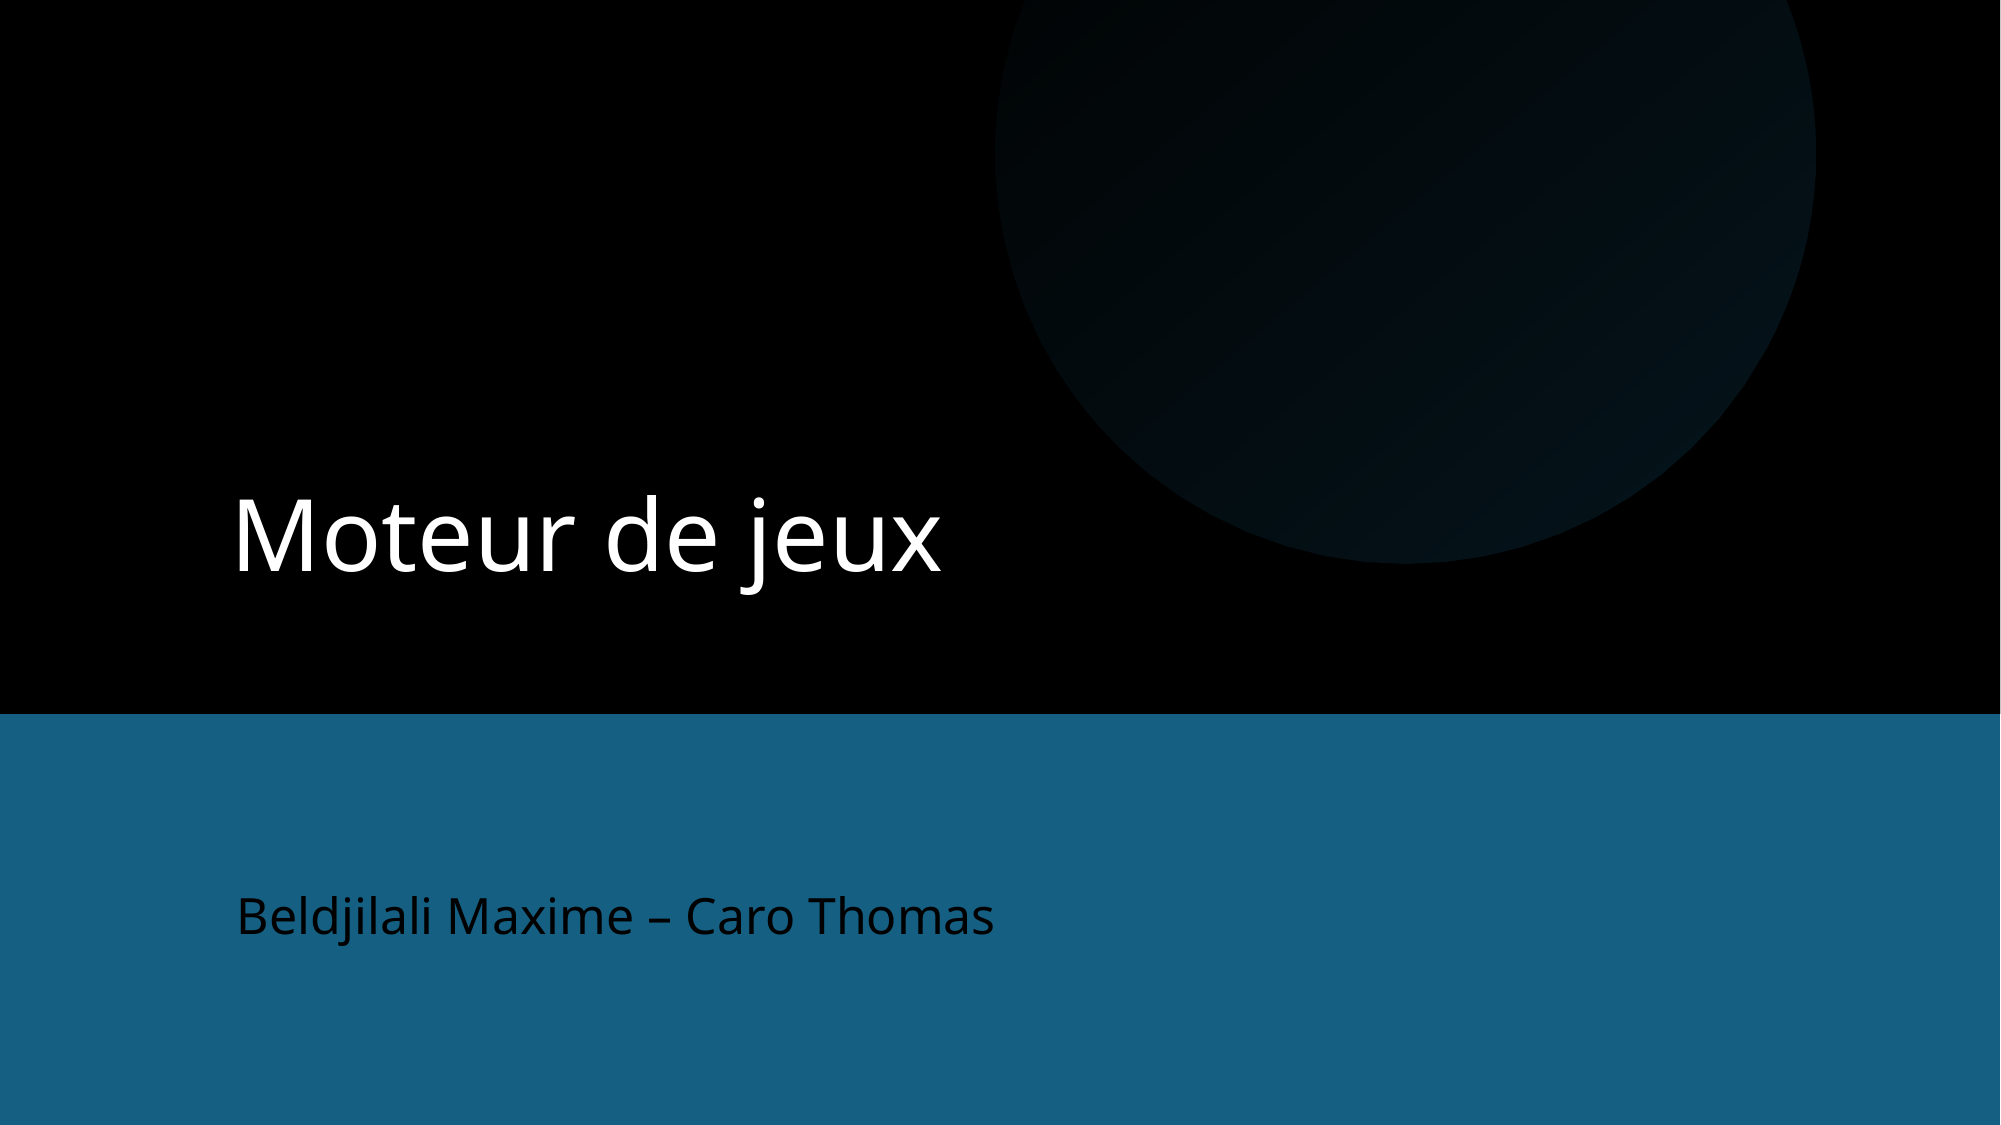

# Moteur de jeux
Beldjilali Maxime – Caro Thomas